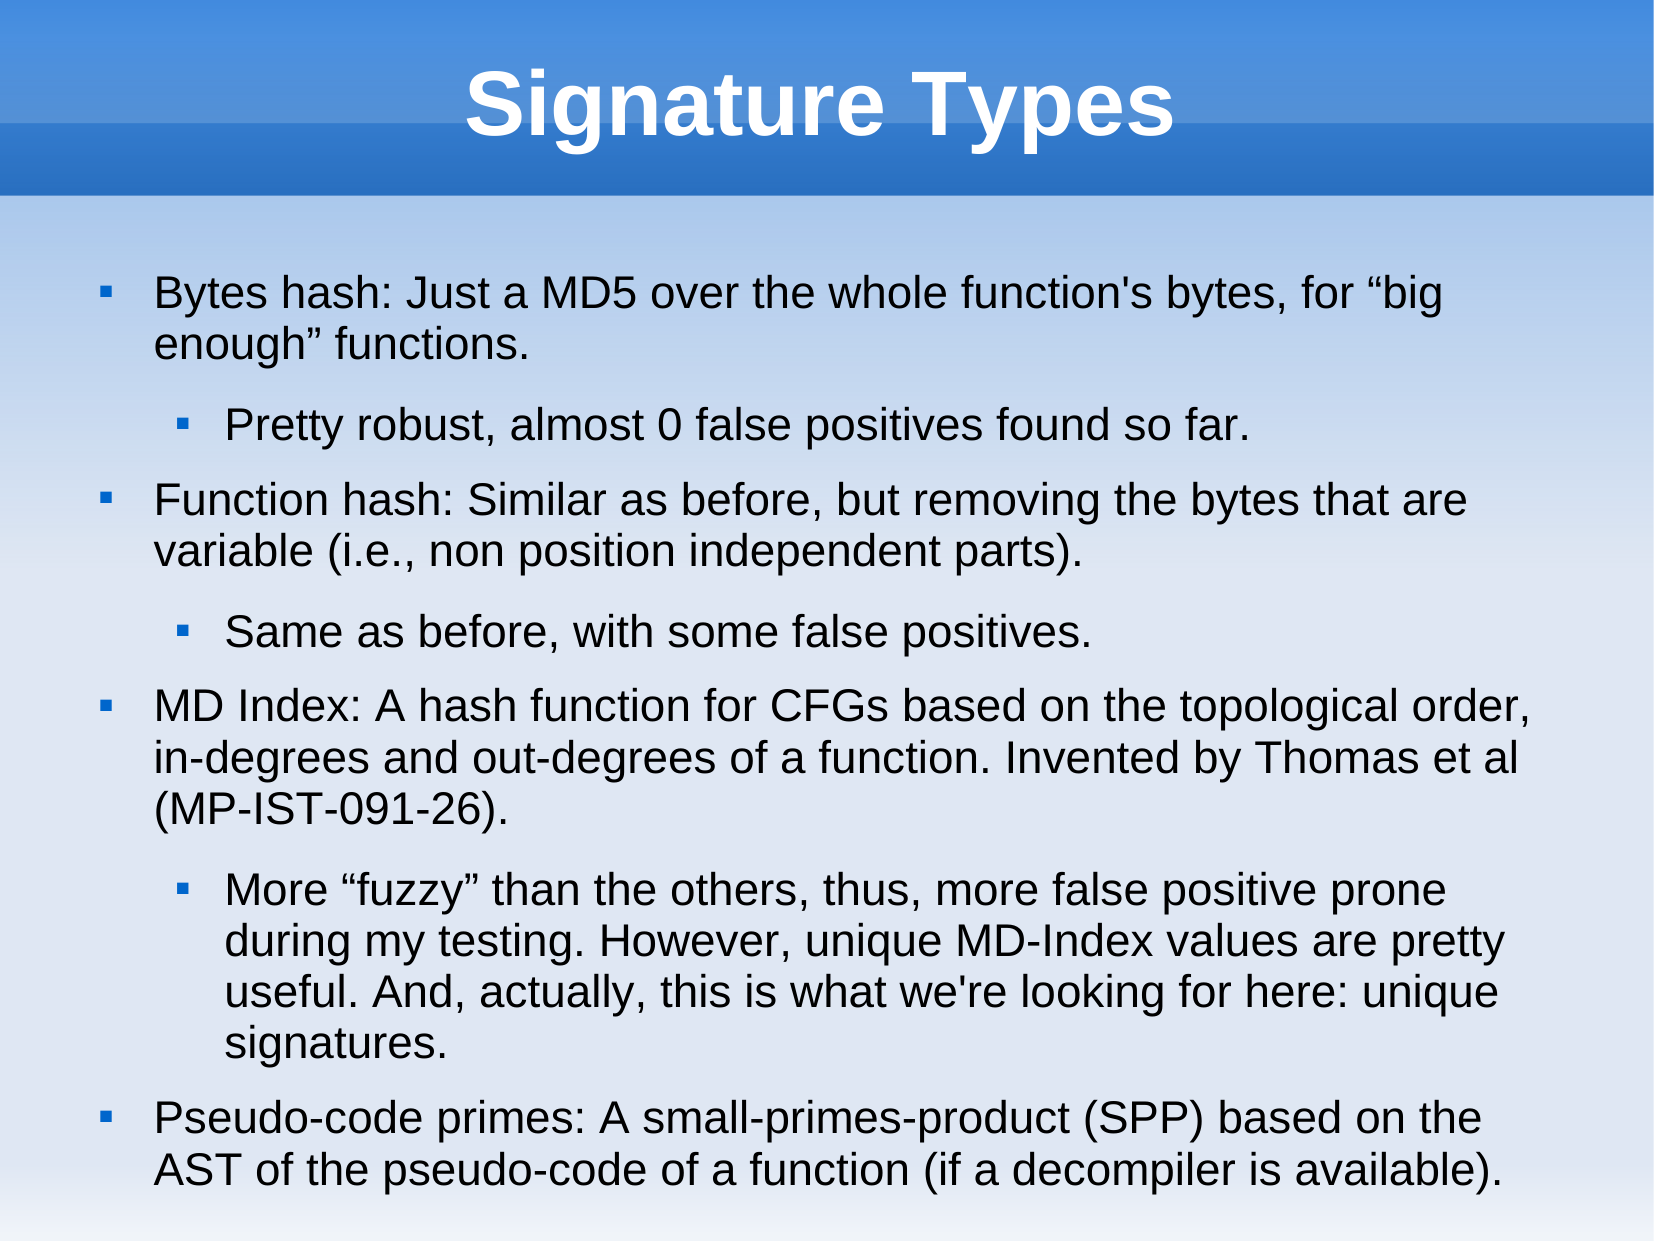

# Signature Types
Bytes hash: Just a MD5 over the whole function's bytes, for “big enough” functions.
Pretty robust, almost 0 false positives found so far.
Function hash: Similar as before, but removing the bytes that are variable (i.e., non position independent parts).
Same as before, with some false positives.
MD Index: A hash function for CFGs based on the topological order, in-degrees and out-degrees of a function. Invented by Thomas et al (MP-IST-091-26).
More “fuzzy” than the others, thus, more false positive prone during my testing. However, unique MD-Index values are pretty useful. And, actually, this is what we're looking for here: unique signatures.
Pseudo-code primes: A small-primes-product (SPP) based on the AST of the pseudo-code of a function (if a decompiler is available).